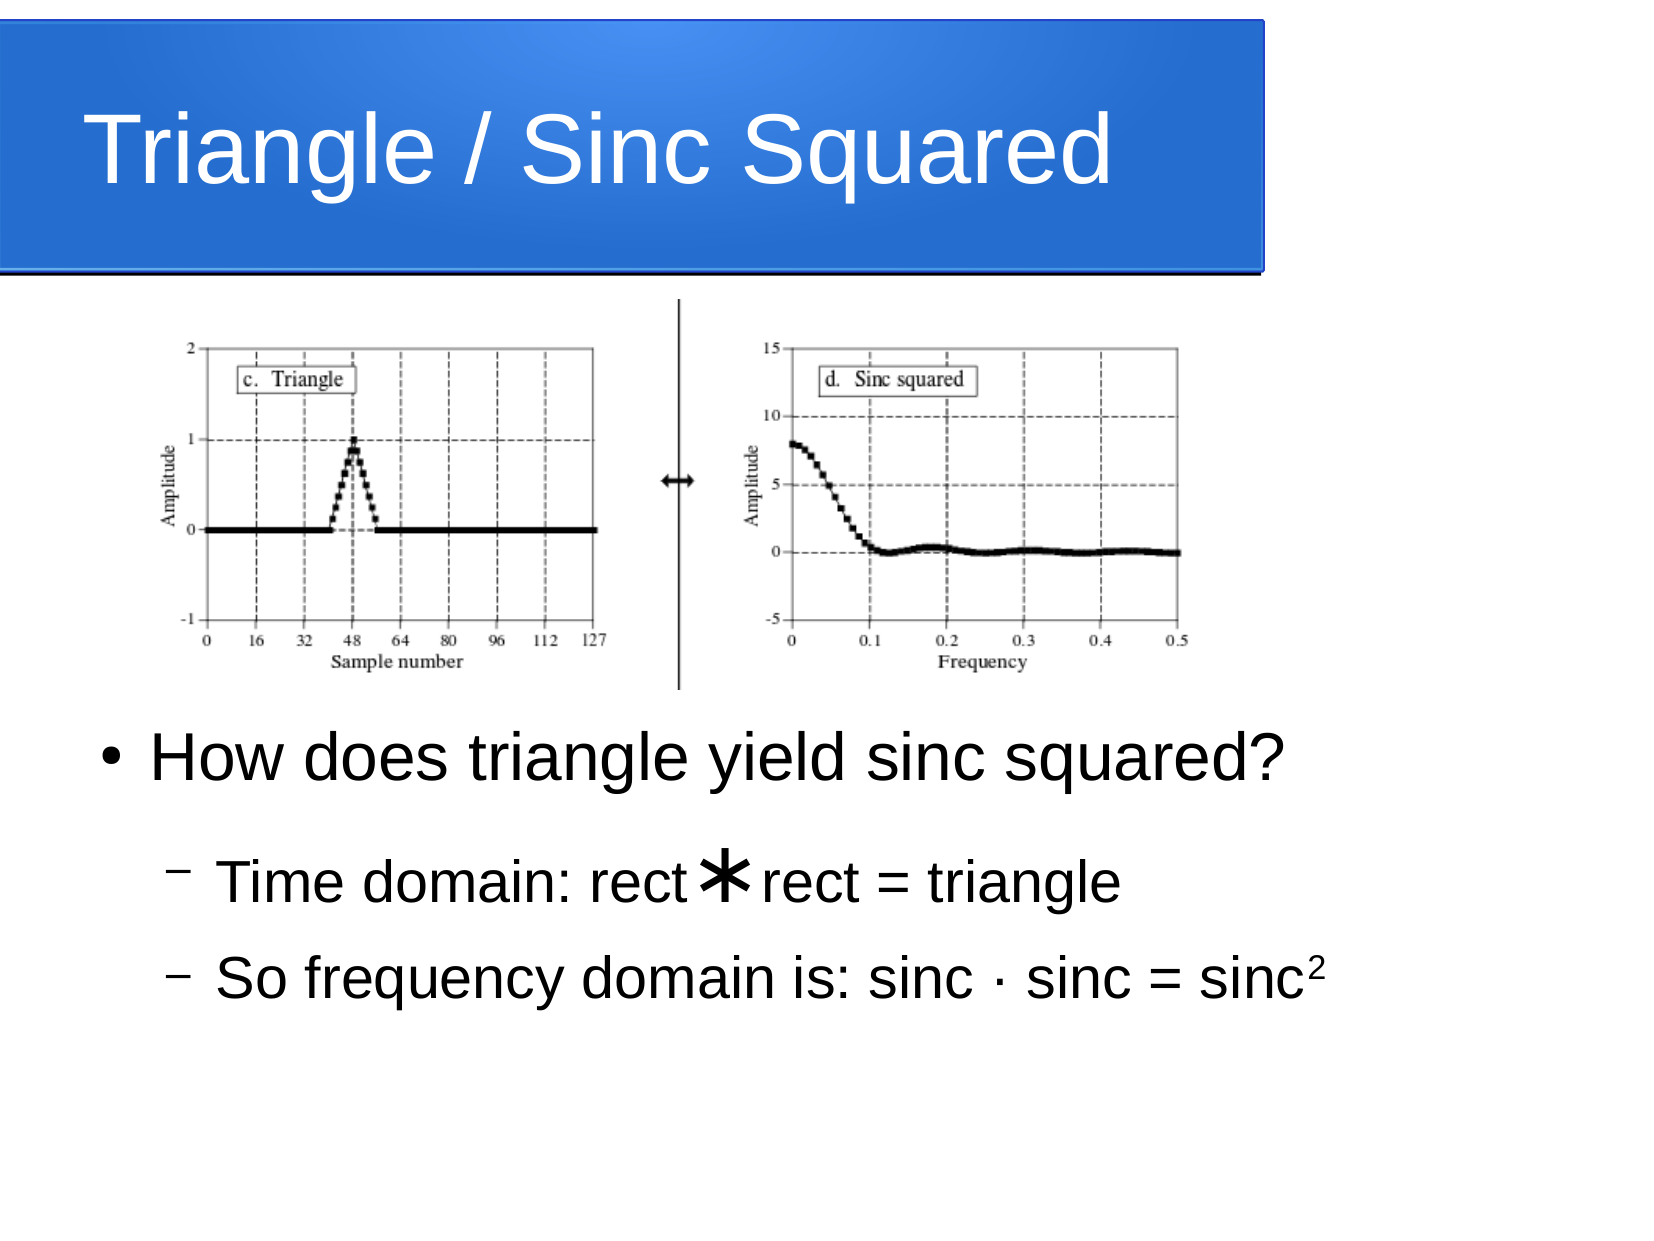

# Triangle / Sinc Squared
How does triangle yield sinc squared?
Time domain: rect∗rect = triangle
So frequency domain is: sinc · sinc = sinc2